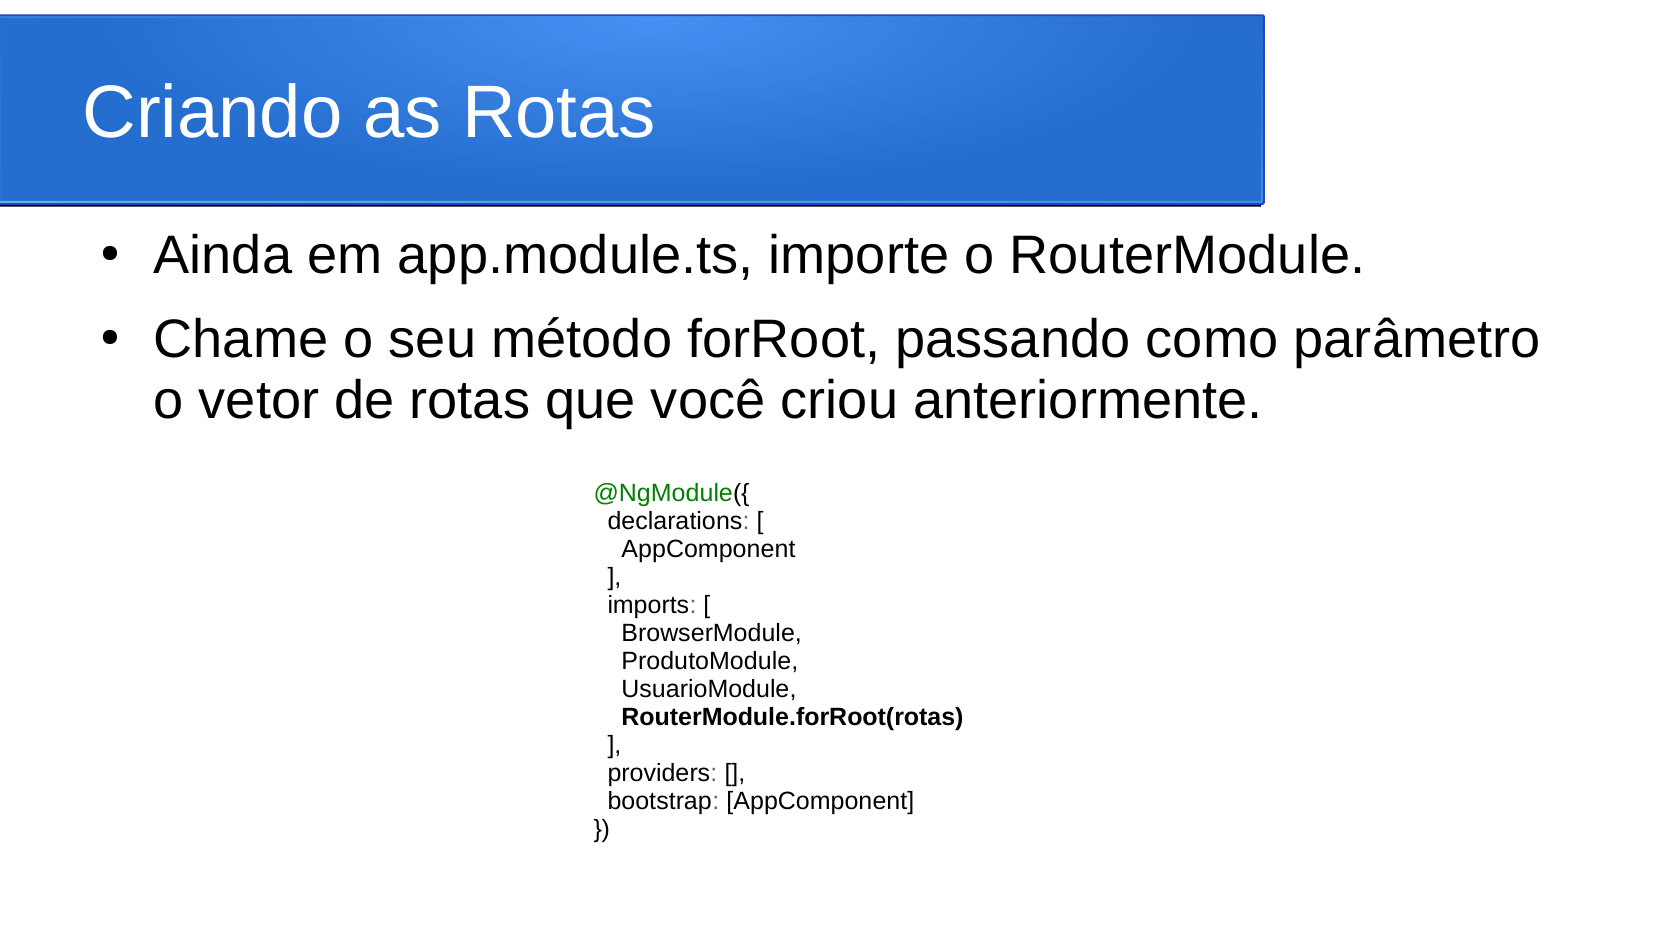

# Criando as Rotas
Ainda em app.module.ts, importe o RouterModule.
Chame o seu método forRoot, passando como parâmetro o vetor de rotas que você criou anteriormente.
@NgModule({
 declarations: [
 AppComponent
 ],
 imports: [
 BrowserModule,
 ProdutoModule,
 UsuarioModule,
 RouterModule.forRoot(rotas)
 ],
 providers: [],
 bootstrap: [AppComponent]
})